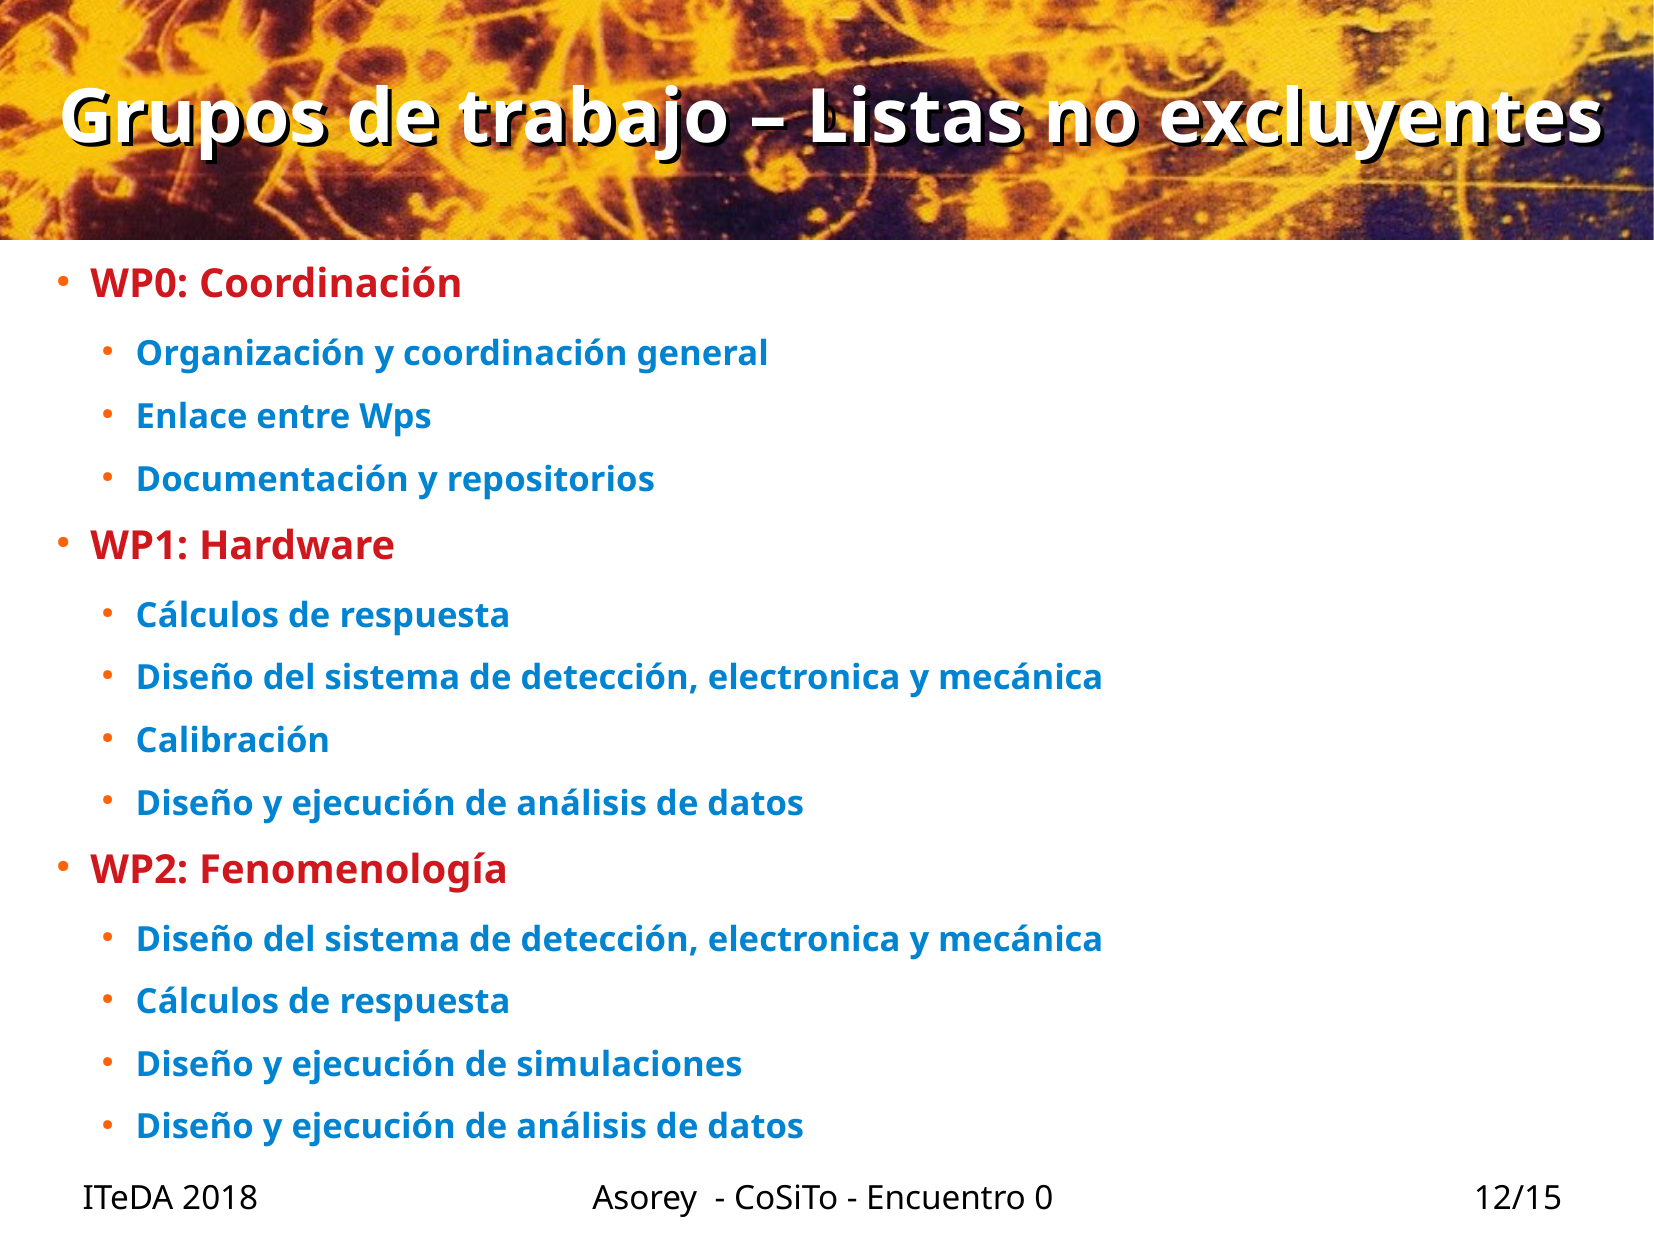

# Grupos de trabajo – Listas no excluyentes
WP0: Coordinación
Organización y coordinación general
Enlace entre Wps
Documentación y repositorios
WP1: Hardware
Cálculos de respuesta
Diseño del sistema de detección, electronica y mecánica
Calibración
Diseño y ejecución de análisis de datos
WP2: Fenomenología
Diseño del sistema de detección, electronica y mecánica
Cálculos de respuesta
Diseño y ejecución de simulaciones
Diseño y ejecución de análisis de datos
ITeDA 2018
Asorey - CoSiTo - Encuentro 0
12